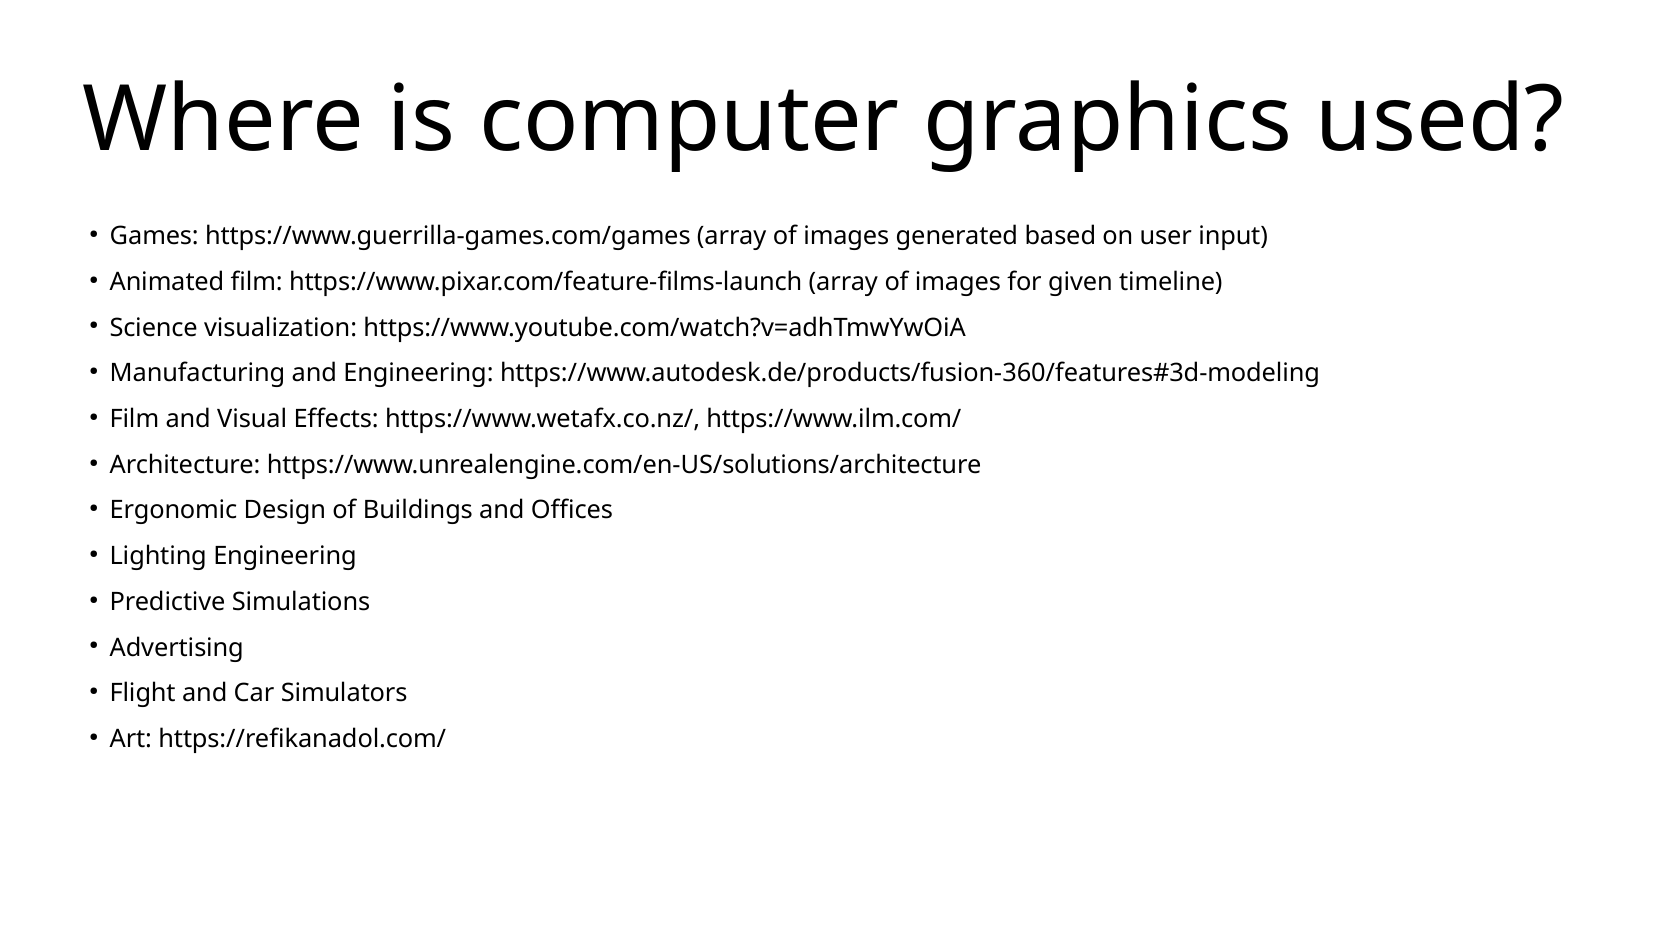

# Where is computer graphics used?
Games: https://www.guerrilla-games.com/games (array of images generated based on user input)
Animated film: https://www.pixar.com/feature-films-launch (array of images for given timeline)
Science visualization: https://www.youtube.com/watch?v=adhTmwYwOiA
Manufacturing and Engineering: https://www.autodesk.de/products/fusion-360/features#3d-modeling
Film and Visual Effects: https://www.wetafx.co.nz/, https://www.ilm.com/
Architecture: https://www.unrealengine.com/en-US/solutions/architecture
Ergonomic Design of Buildings and Offices
Lighting Engineering
Predictive Simulations
Advertising
Flight and Car Simulators
Art: https://refikanadol.com/